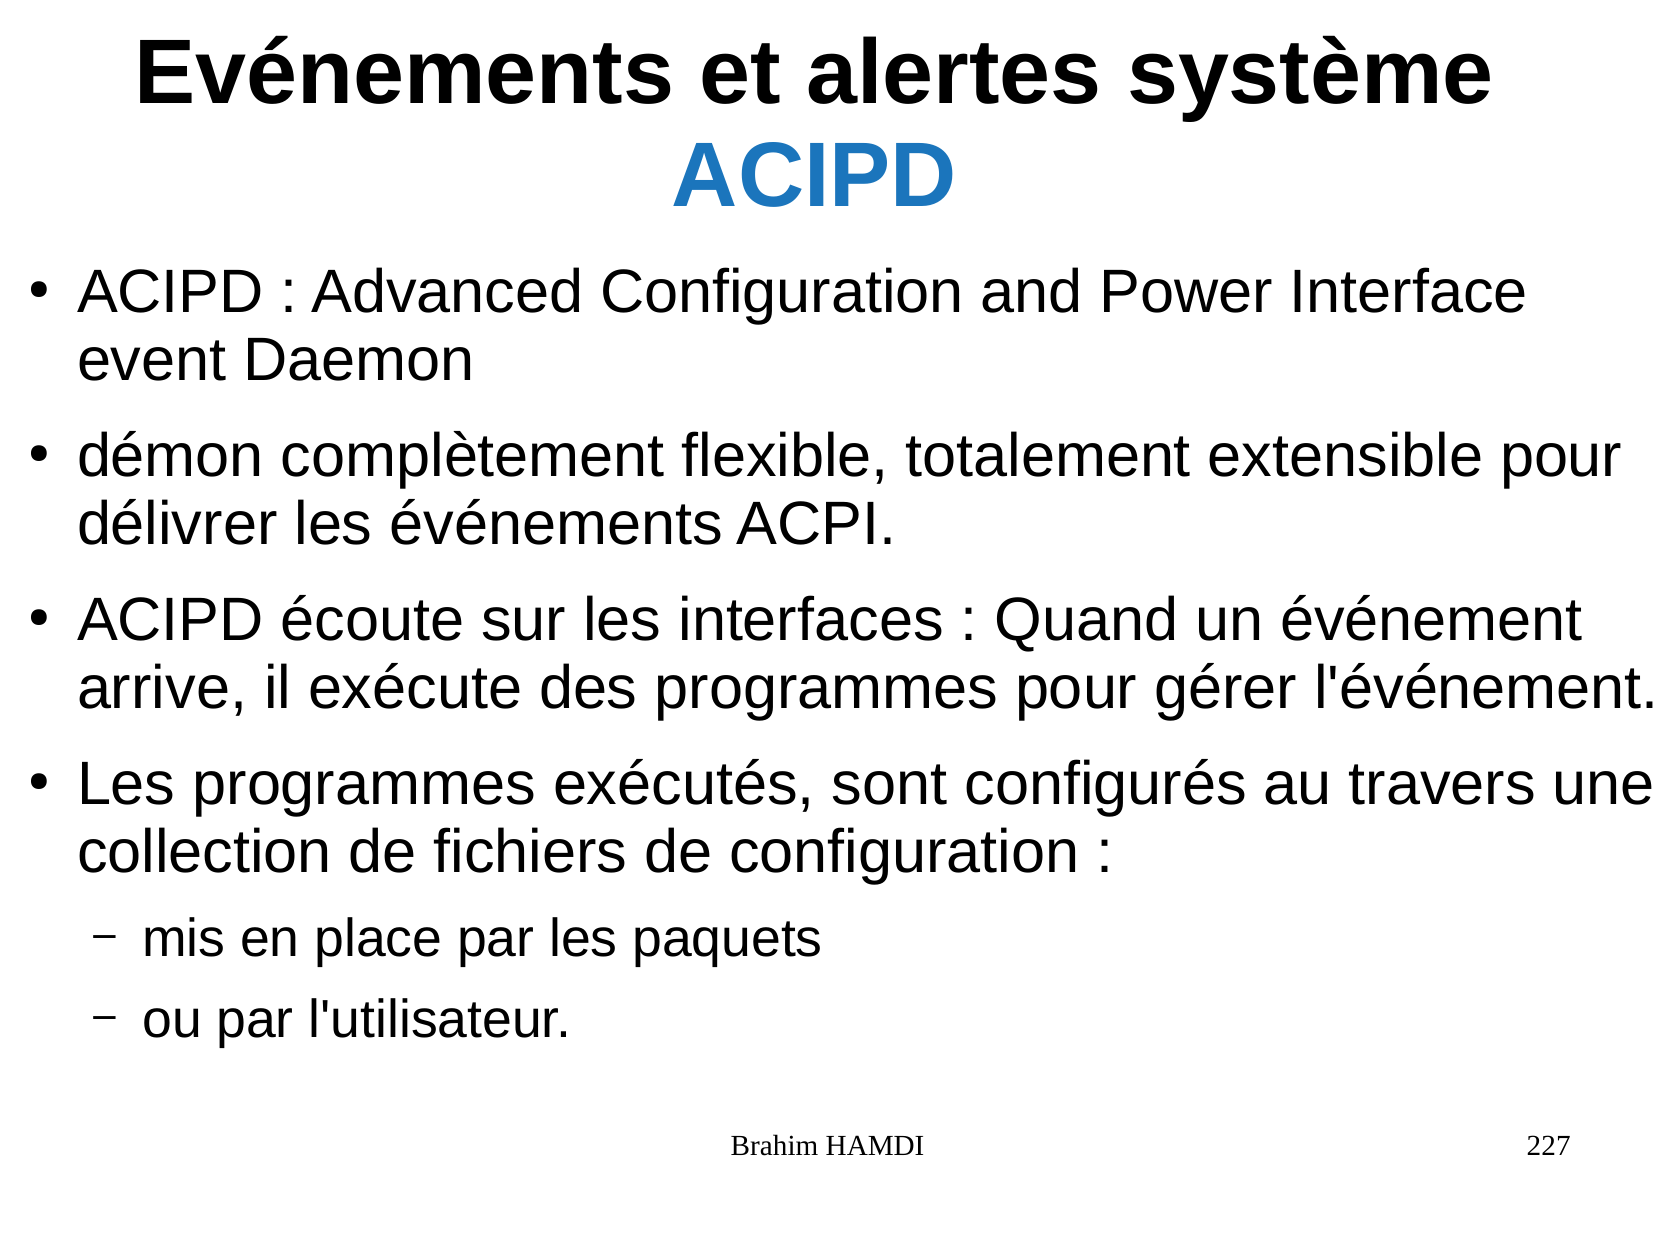

# Evénements et alertes système ACIPD
ACIPD : Advanced Configuration and Power Interface event Daemon
démon complètement flexible, totalement extensible pour délivrer les événements ACPI.
ACIPD écoute sur les interfaces : Quand un événement arrive, il exécute des programmes pour gérer l'événement.
Les programmes exécutés, sont configurés au travers une collection de fichiers de configuration :
mis en place par les paquets
ou par l'utilisateur.
Brahim HAMDI
227